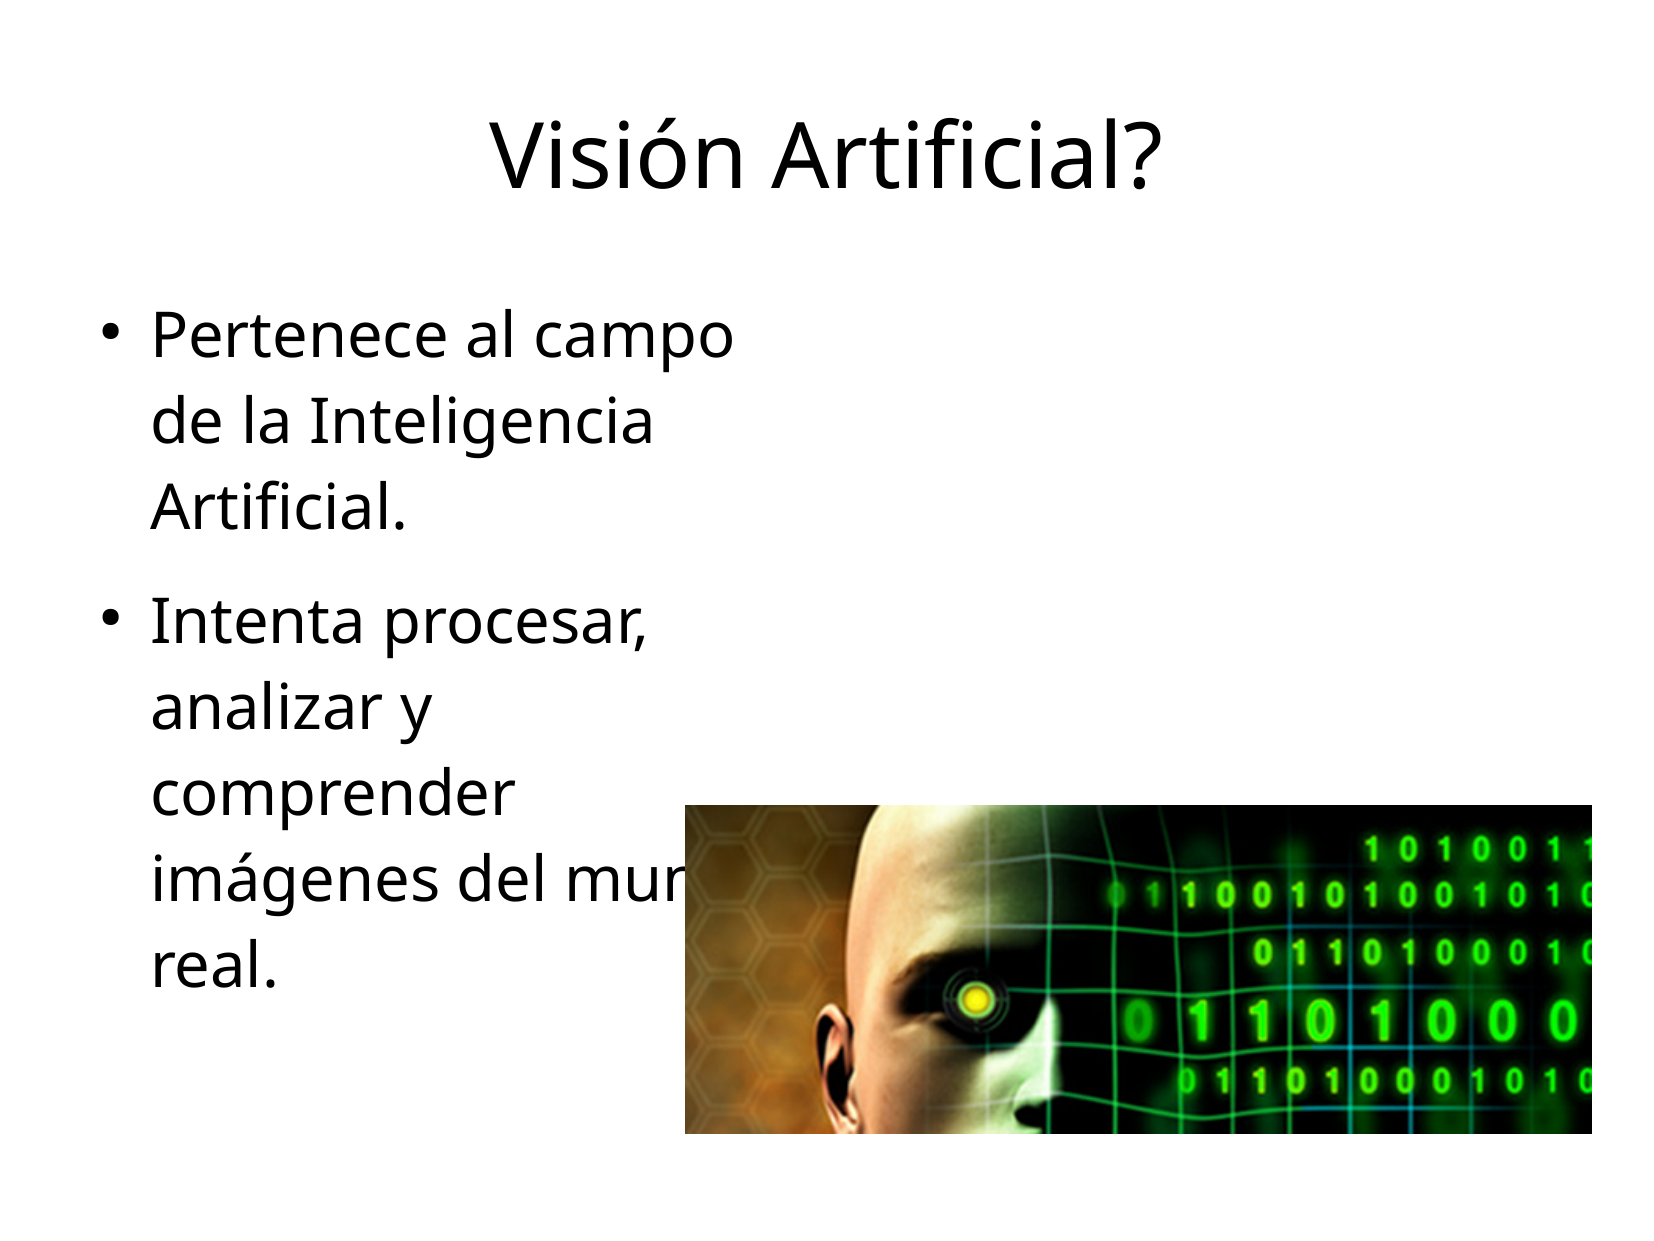

# Visión Artificial?
Pertenece al campo de la Inteligencia Artificial.
Intenta procesar, analizar y comprender imágenes del mundo real.